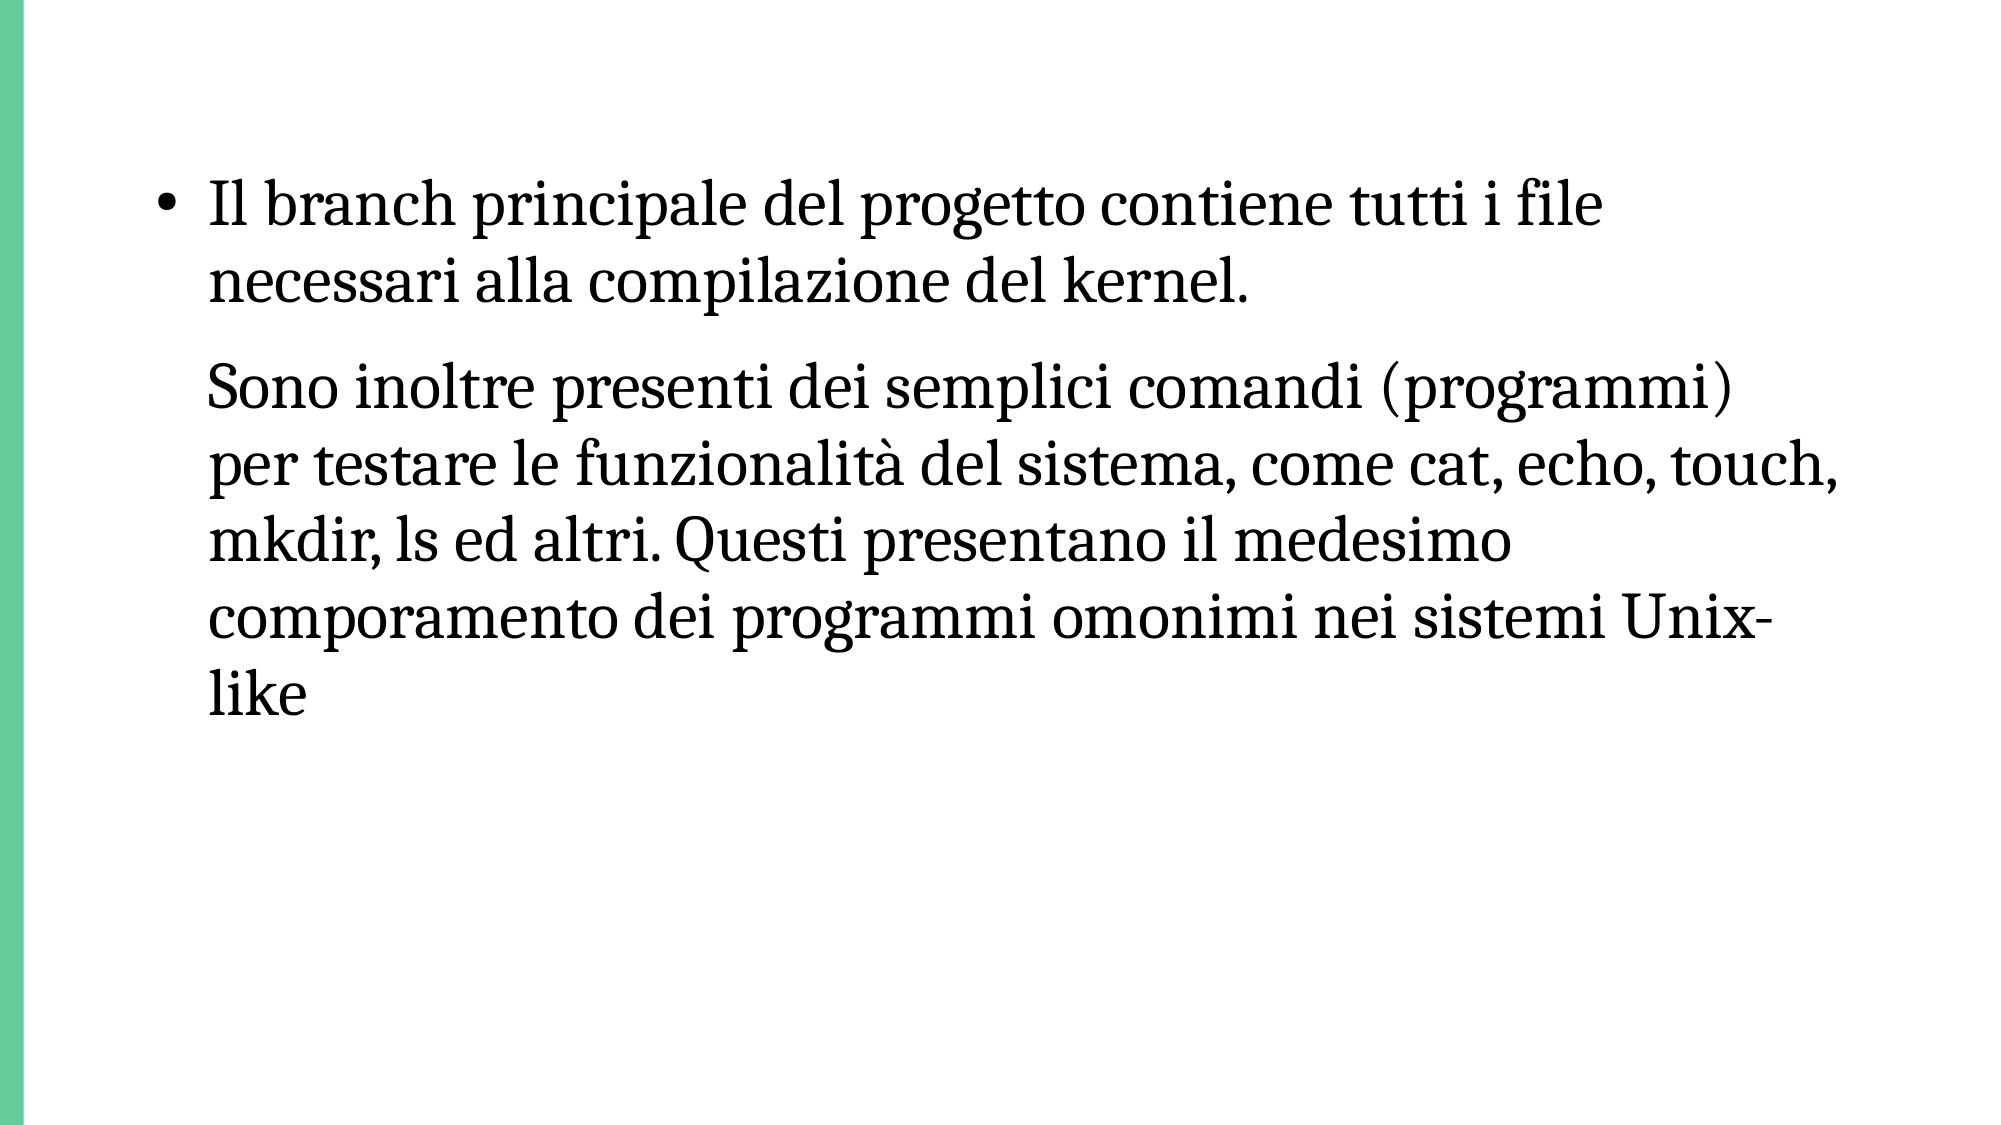

# Il branch principale del progetto contiene tutti i file necessari alla compilazione del kernel.
Sono inoltre presenti dei semplici comandi (programmi) per testare le funzionalità del sistema, come cat, echo, touch, mkdir, ls ed altri. Questi presentano il medesimo comporamento dei programmi omonimi nei sistemi Unix-like